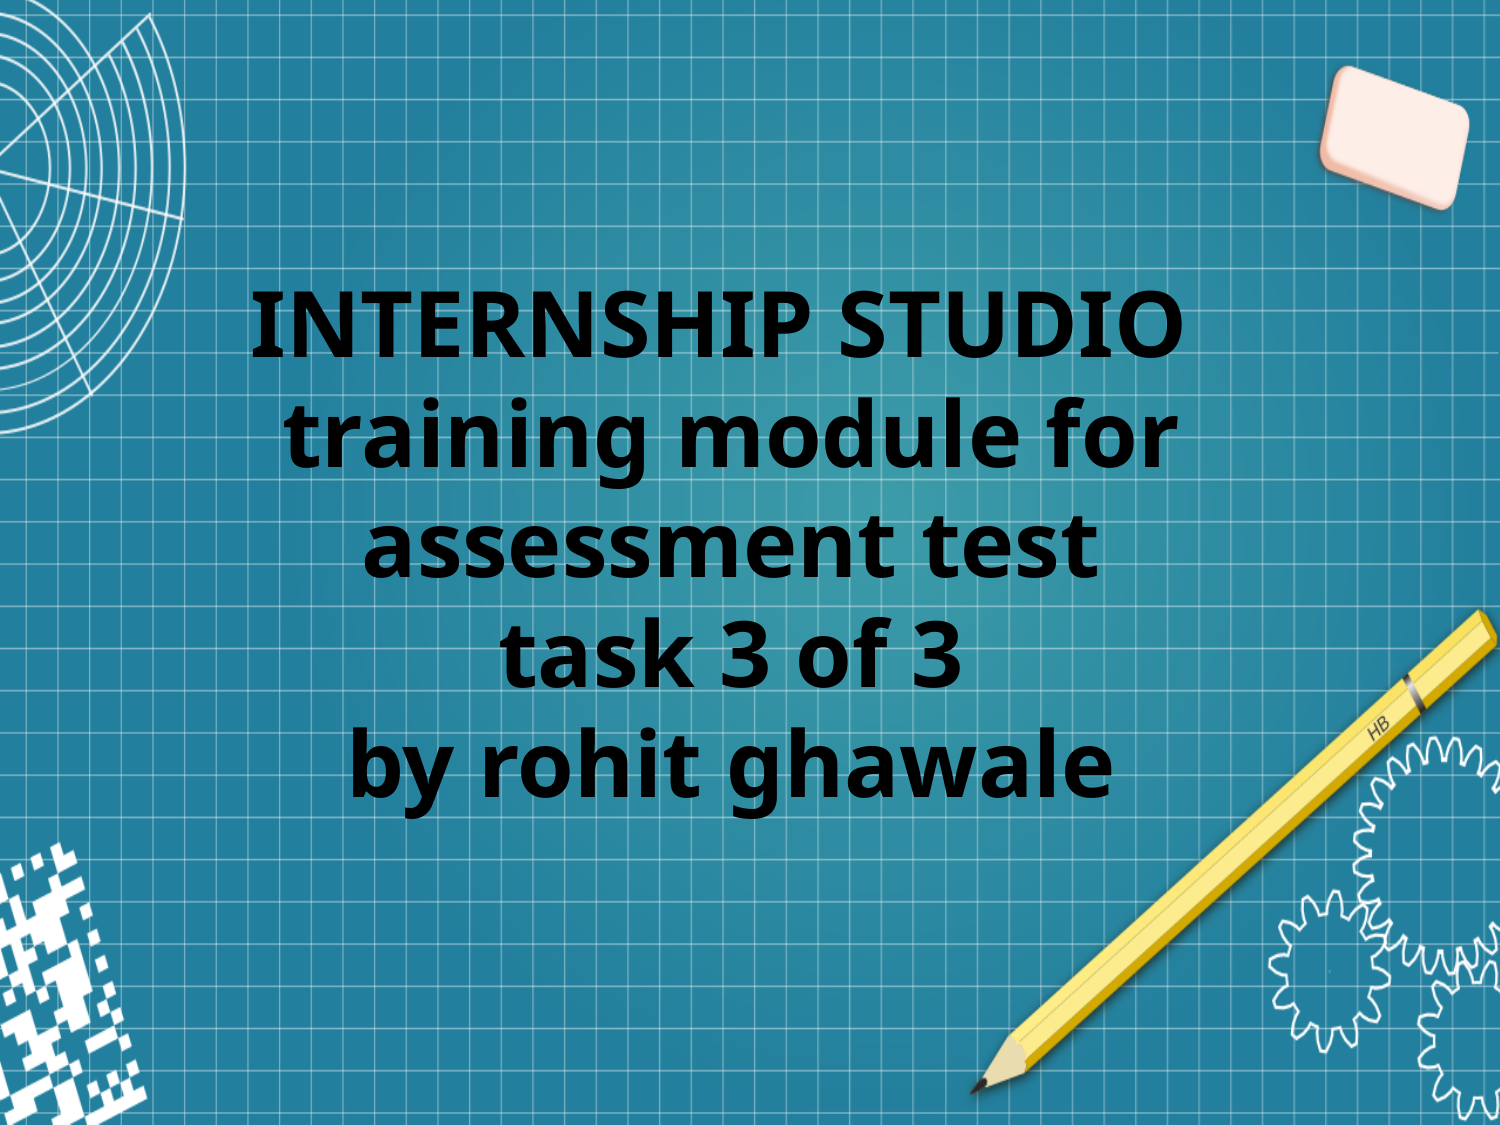

# INTERNSHIP STUDIO training module for assessment test task 3 of 3 by rohit ghawale